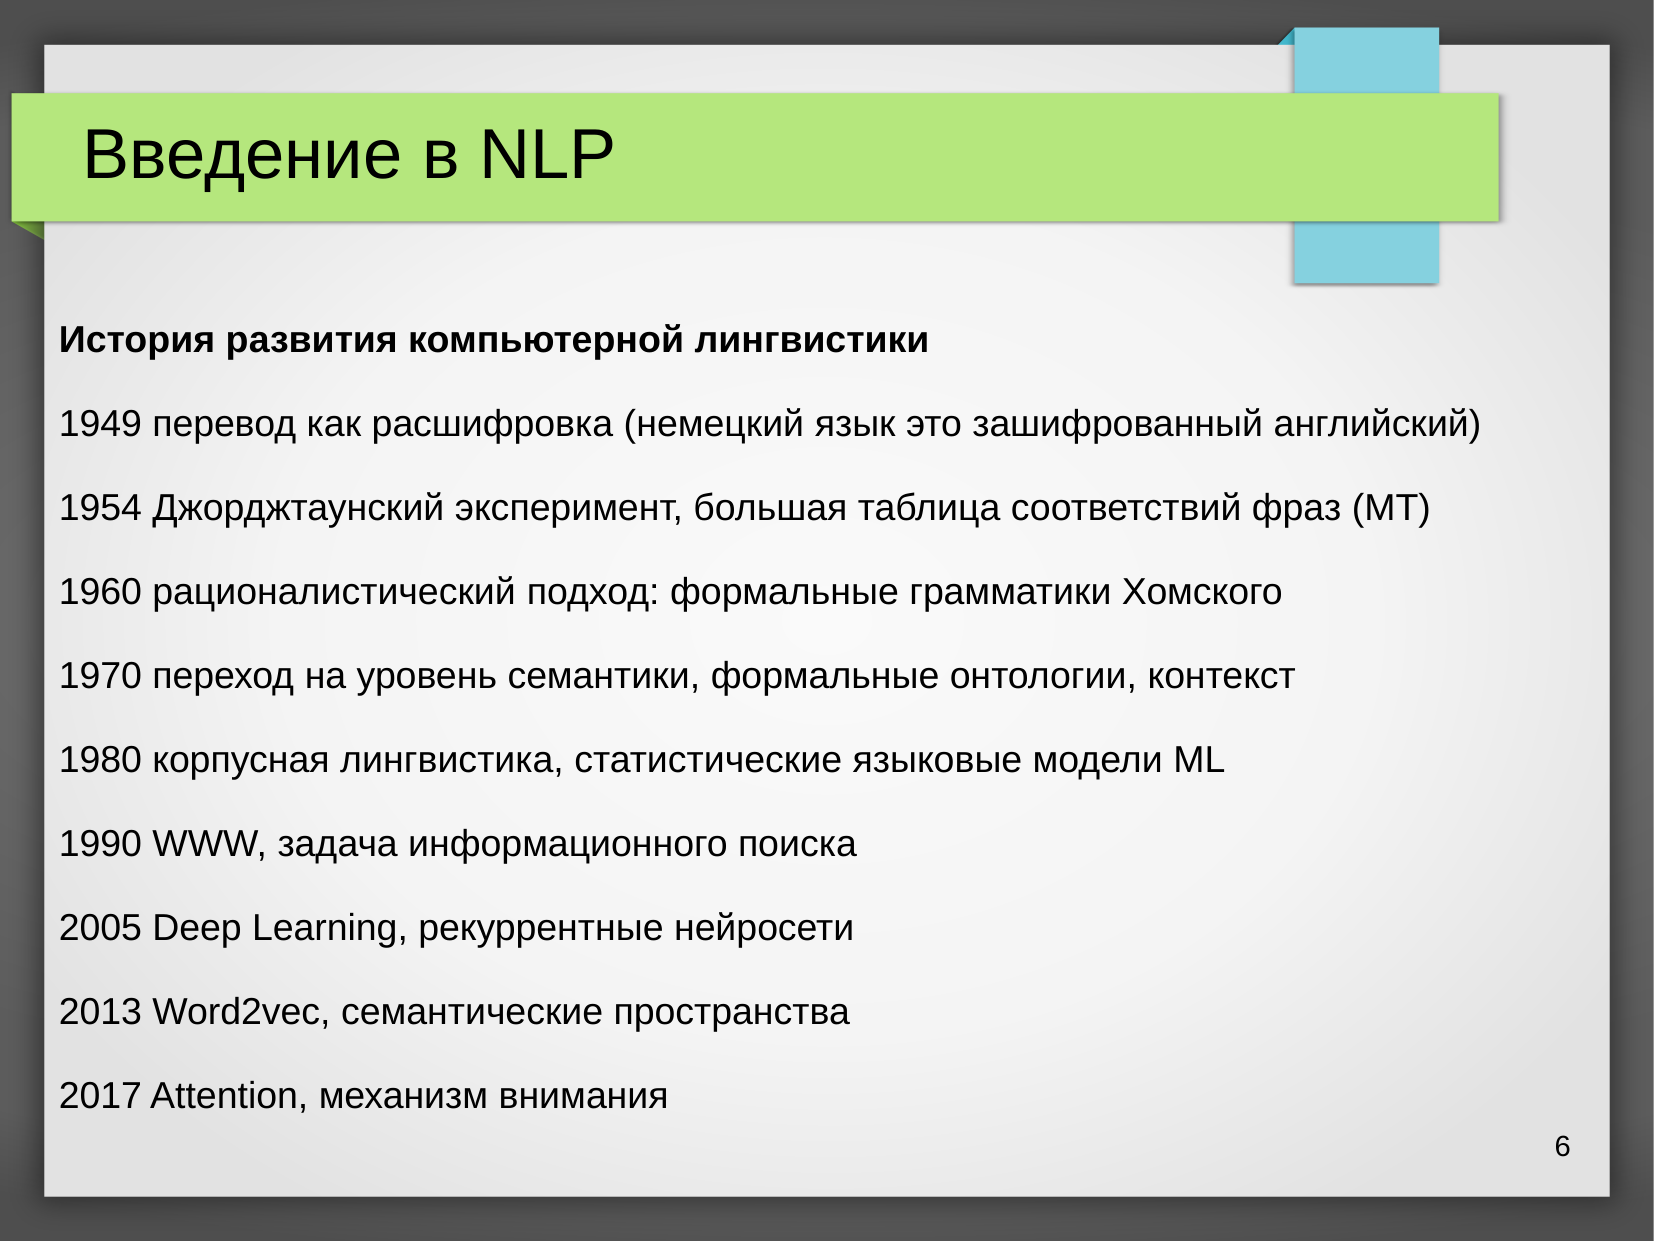

# Введение в NLP
История развития компьютерной лингвистики
1949 перевод как расшифровка (немецкий язык это зашифрованный английский)
1954 Джорджтаунский эксперимент, большая таблица соответствий фраз (MT)
1960 рационалистический подход: формальные грамматики Хомского
1970 переход на уровень семантики, формальные онтологии, контекст
1980 корпусная лингвистика, статистические языковые модели ML
1990 WWW, задача информационного поиска
2005 Deep Learning, рекуррентные нейросети
2013 Word2vec, семантические пространства
2017 Attention, механизм внимания
6